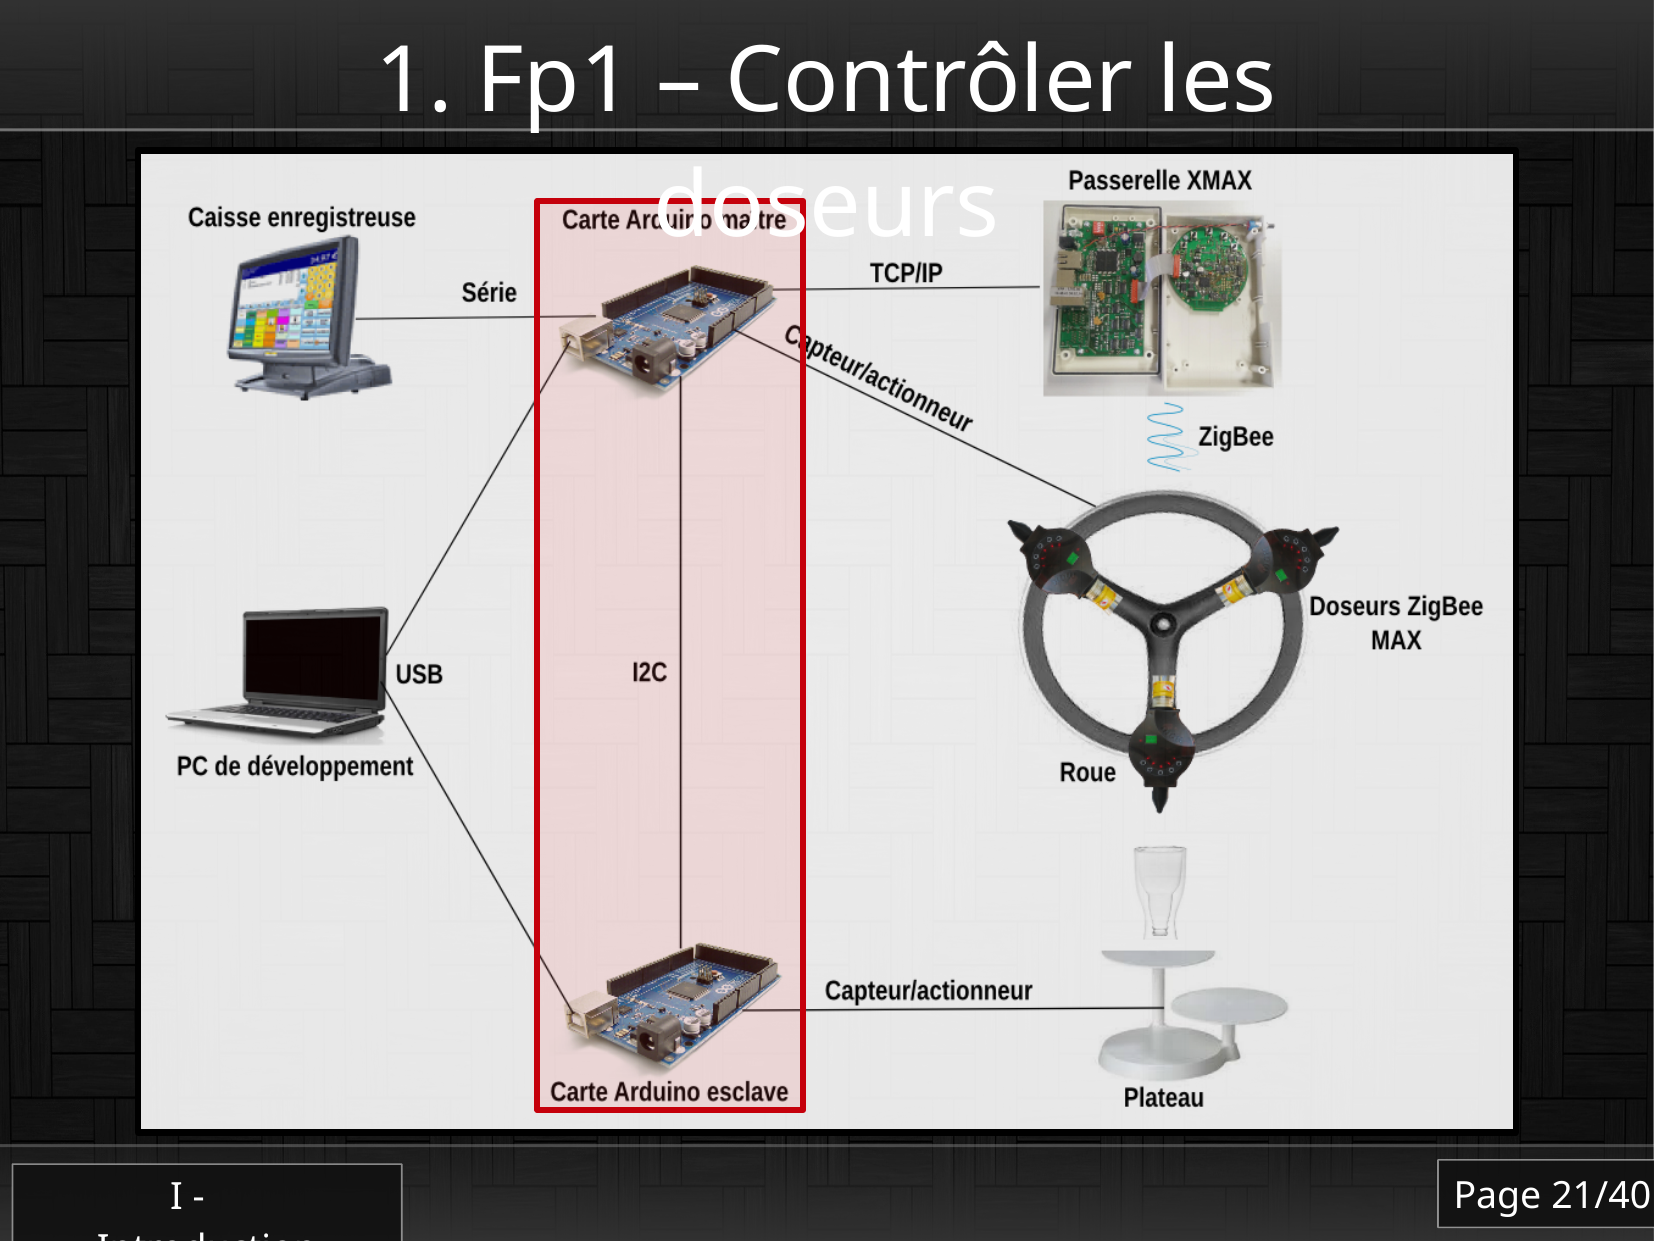

1. Fp1 – Contrôler les doseurs
I -	Introduction